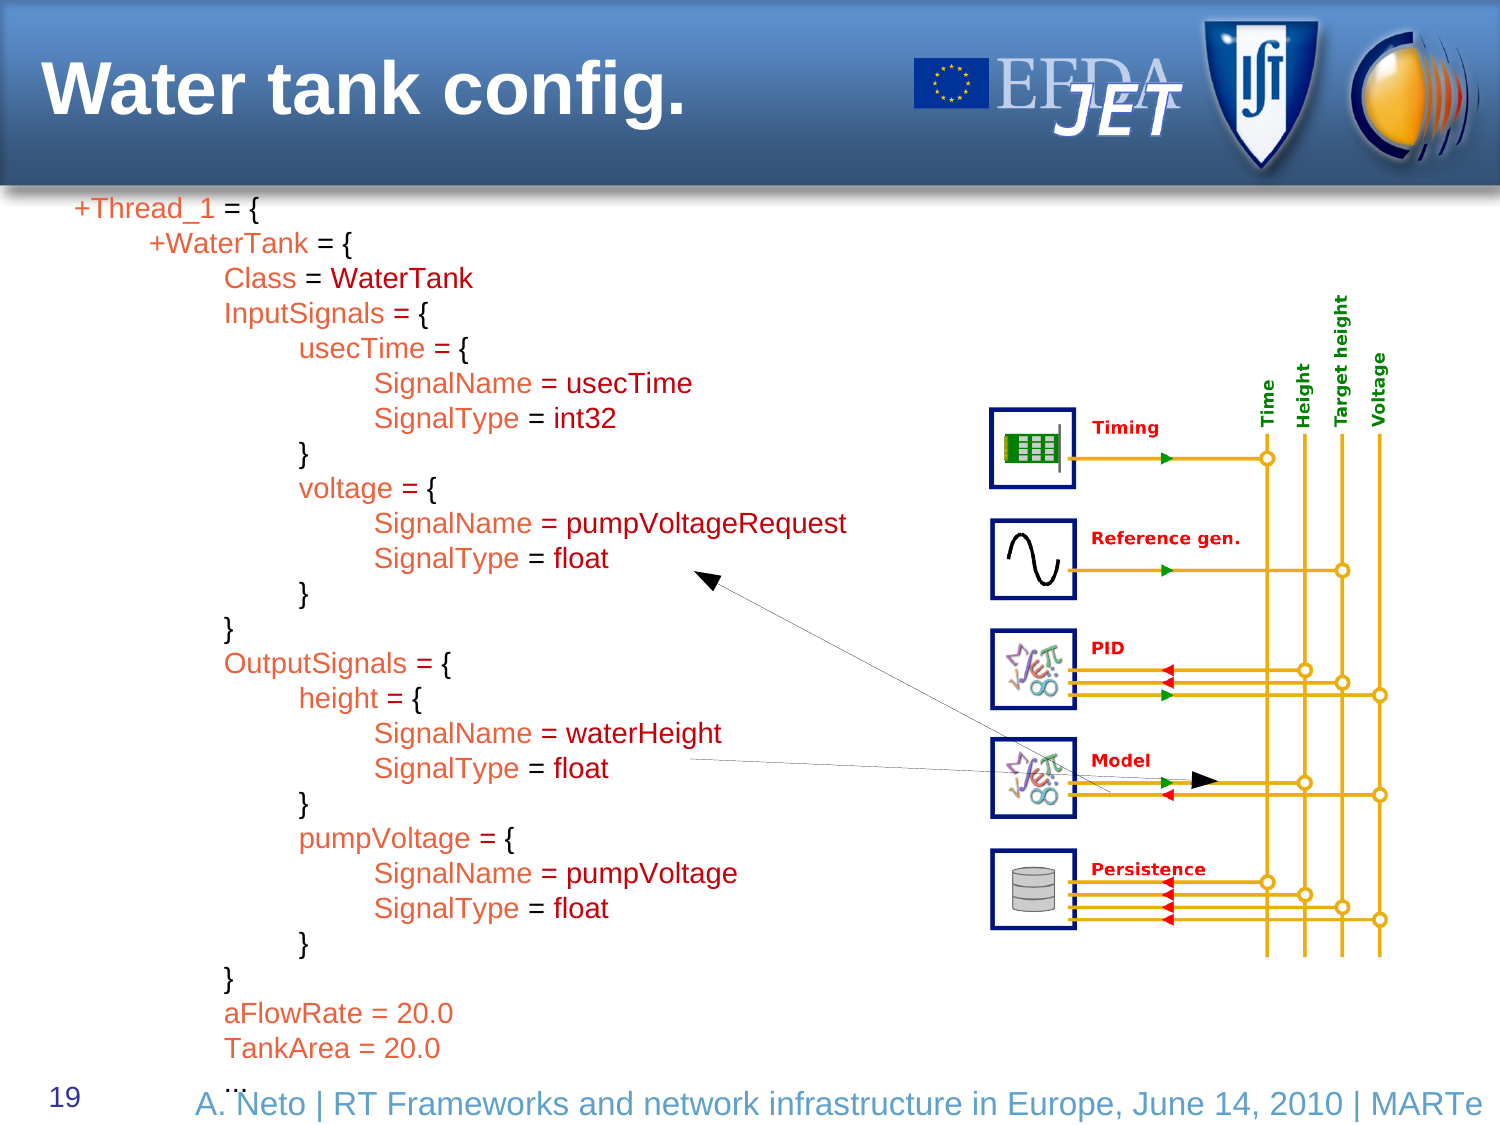

# Water tank config.
+Thread_1 = {
	+WaterTank = {
		Class = WaterTank
		InputSignals = {
			usecTime = {
				SignalName = usecTime
				SignalType = int32
			}
			voltage = {
				SignalName = pumpVoltageRequest
				SignalType = float
			}
		}
		OutputSignals = {
			height = {
				SignalName = waterHeight
				SignalType = float
			}
			pumpVoltage = {
				SignalName = pumpVoltage
				SignalType = float
			}
		}
		aFlowRate = 20.0
		TankArea = 20.0
		...